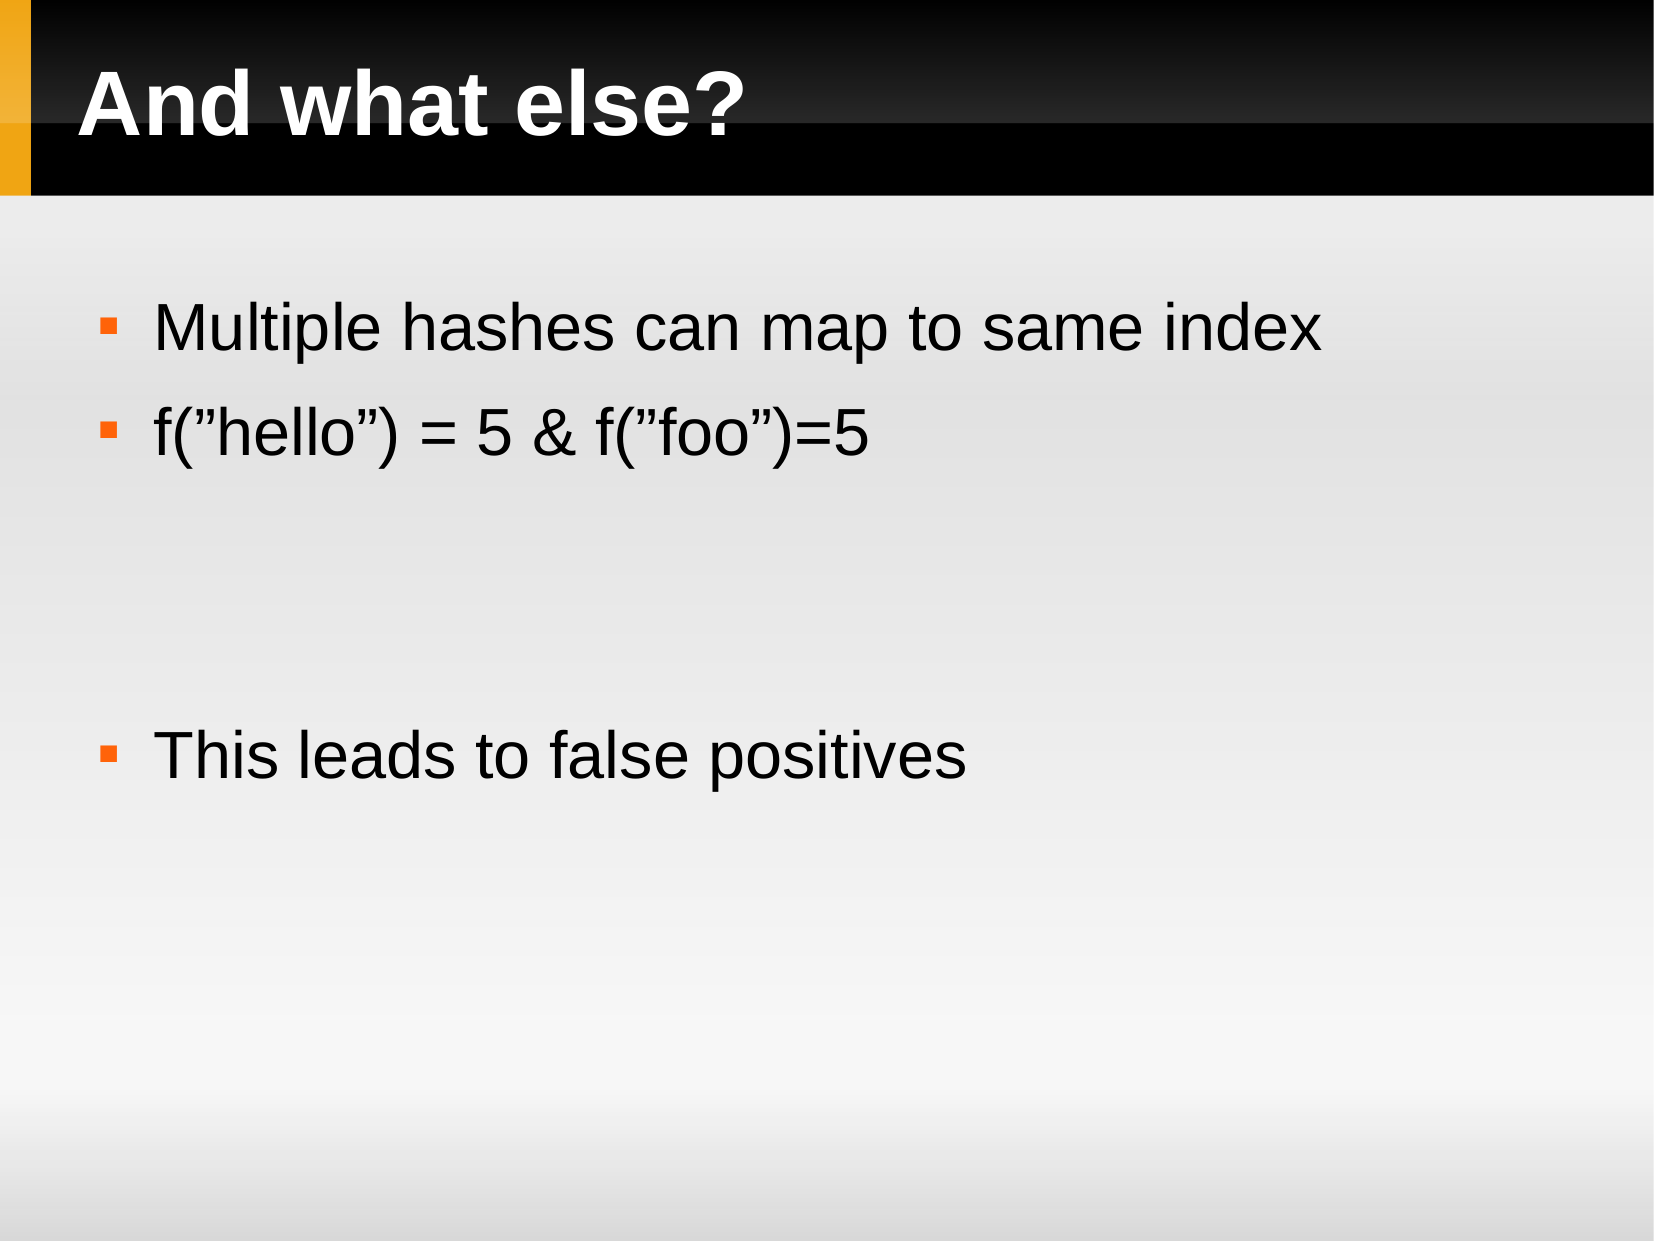

# And what else?
Multiple hashes can map to same index
f(”hello”) = 5 & f(”foo”)=5
This leads to false positives